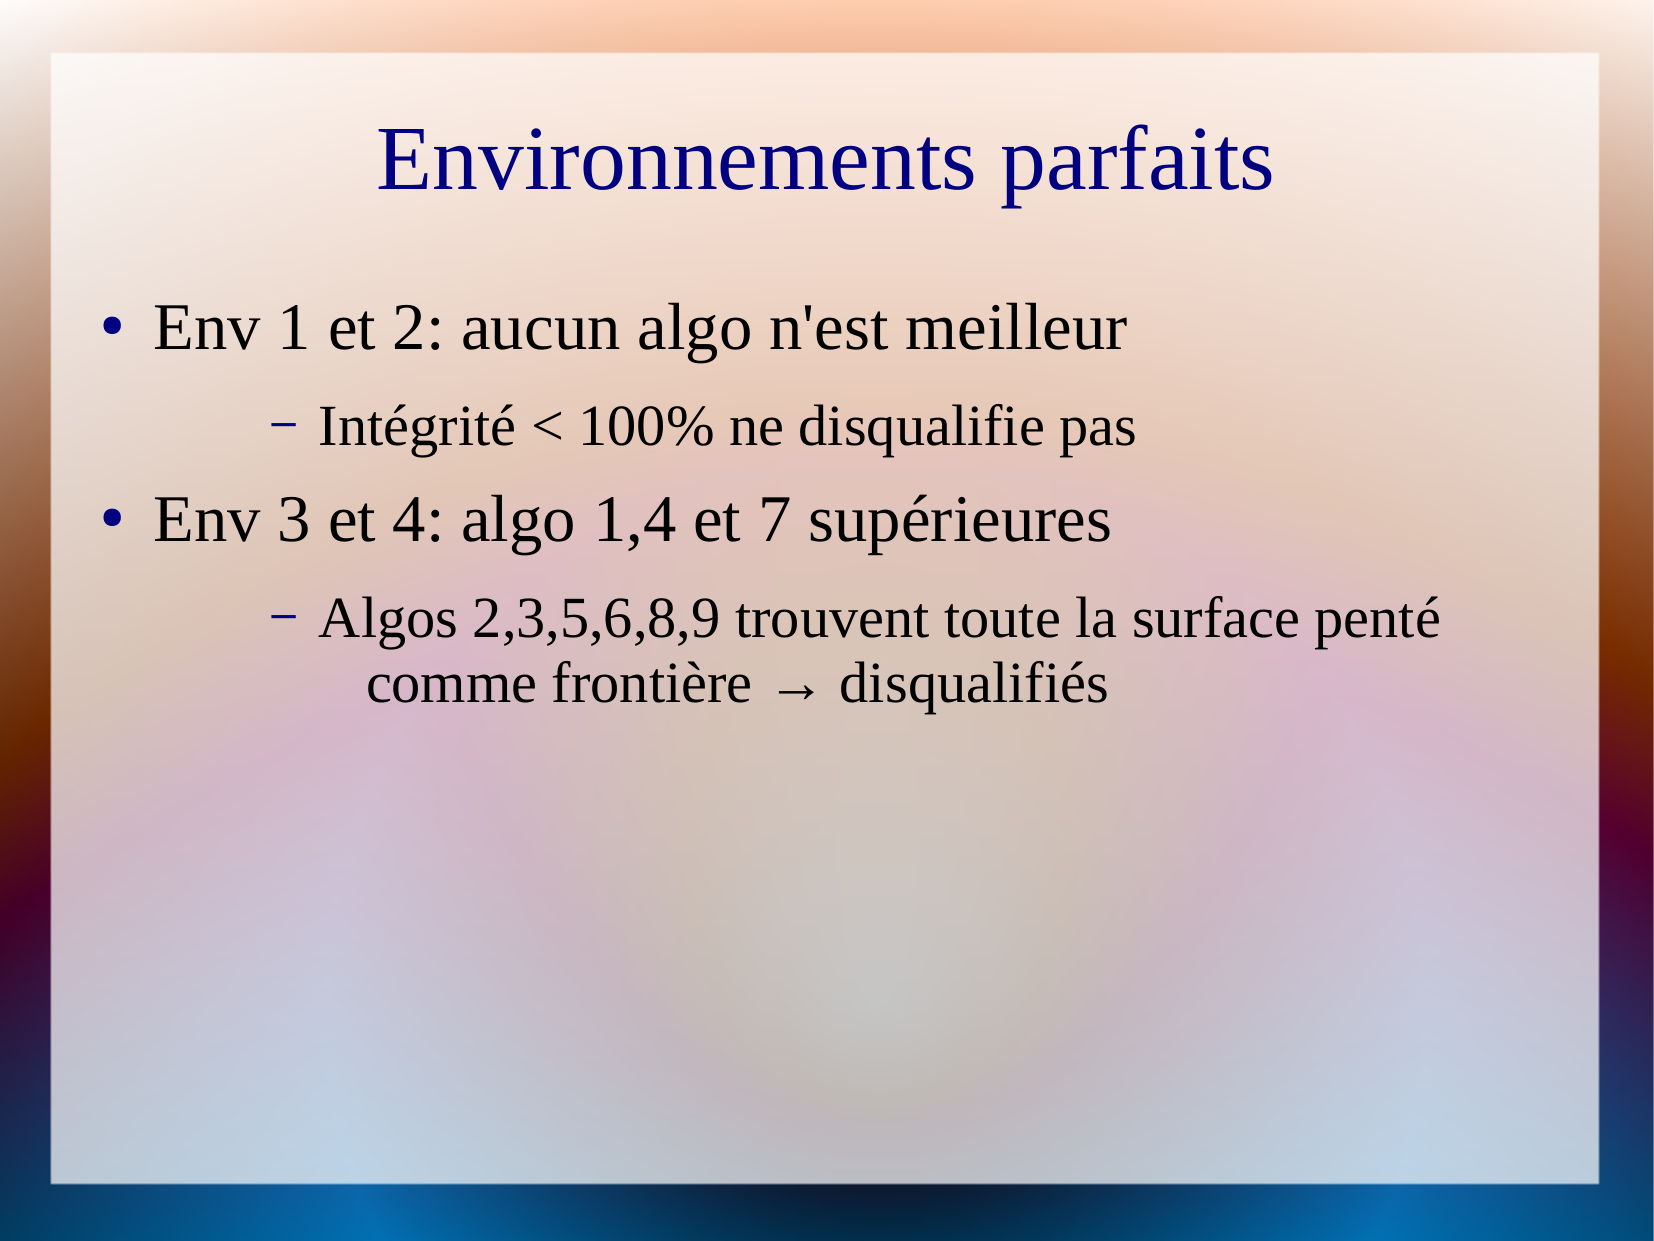

# Environnements parfaits
Env 1 et 2: aucun algo n'est meilleur
Intégrité < 100% ne disqualifie pas
Env 3 et 4: algo 1,4 et 7 supérieures
Algos 2,3,5,6,8,9 trouvent toute la surface penté comme frontière → disqualifiés